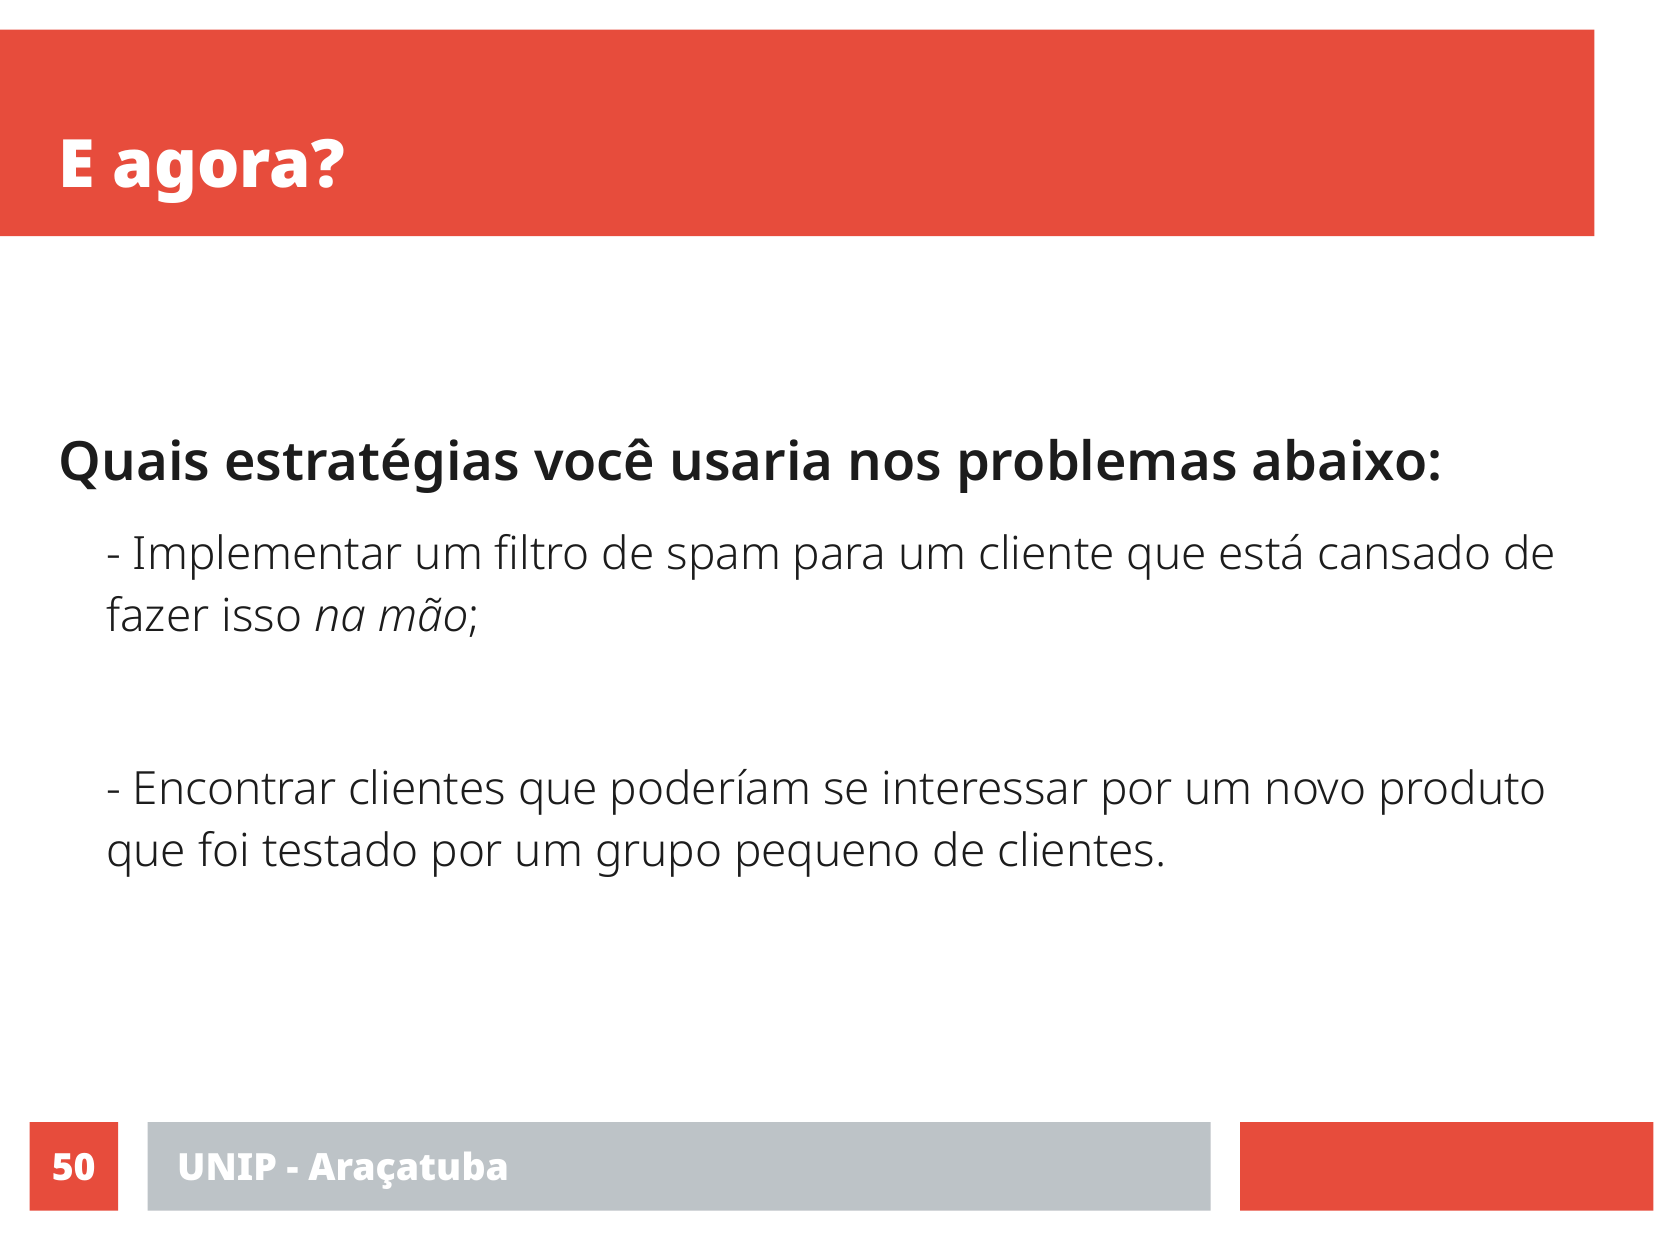

# E agora?
Quais estratégias você usaria nos problemas abaixo:
- Implementar um filtro de spam para um cliente que está cansado de fazer isso na mão;
- Encontrar clientes que poderíam se interessar por um novo produto que foi testado por um grupo pequeno de clientes.
50
UNIP - Araçatuba